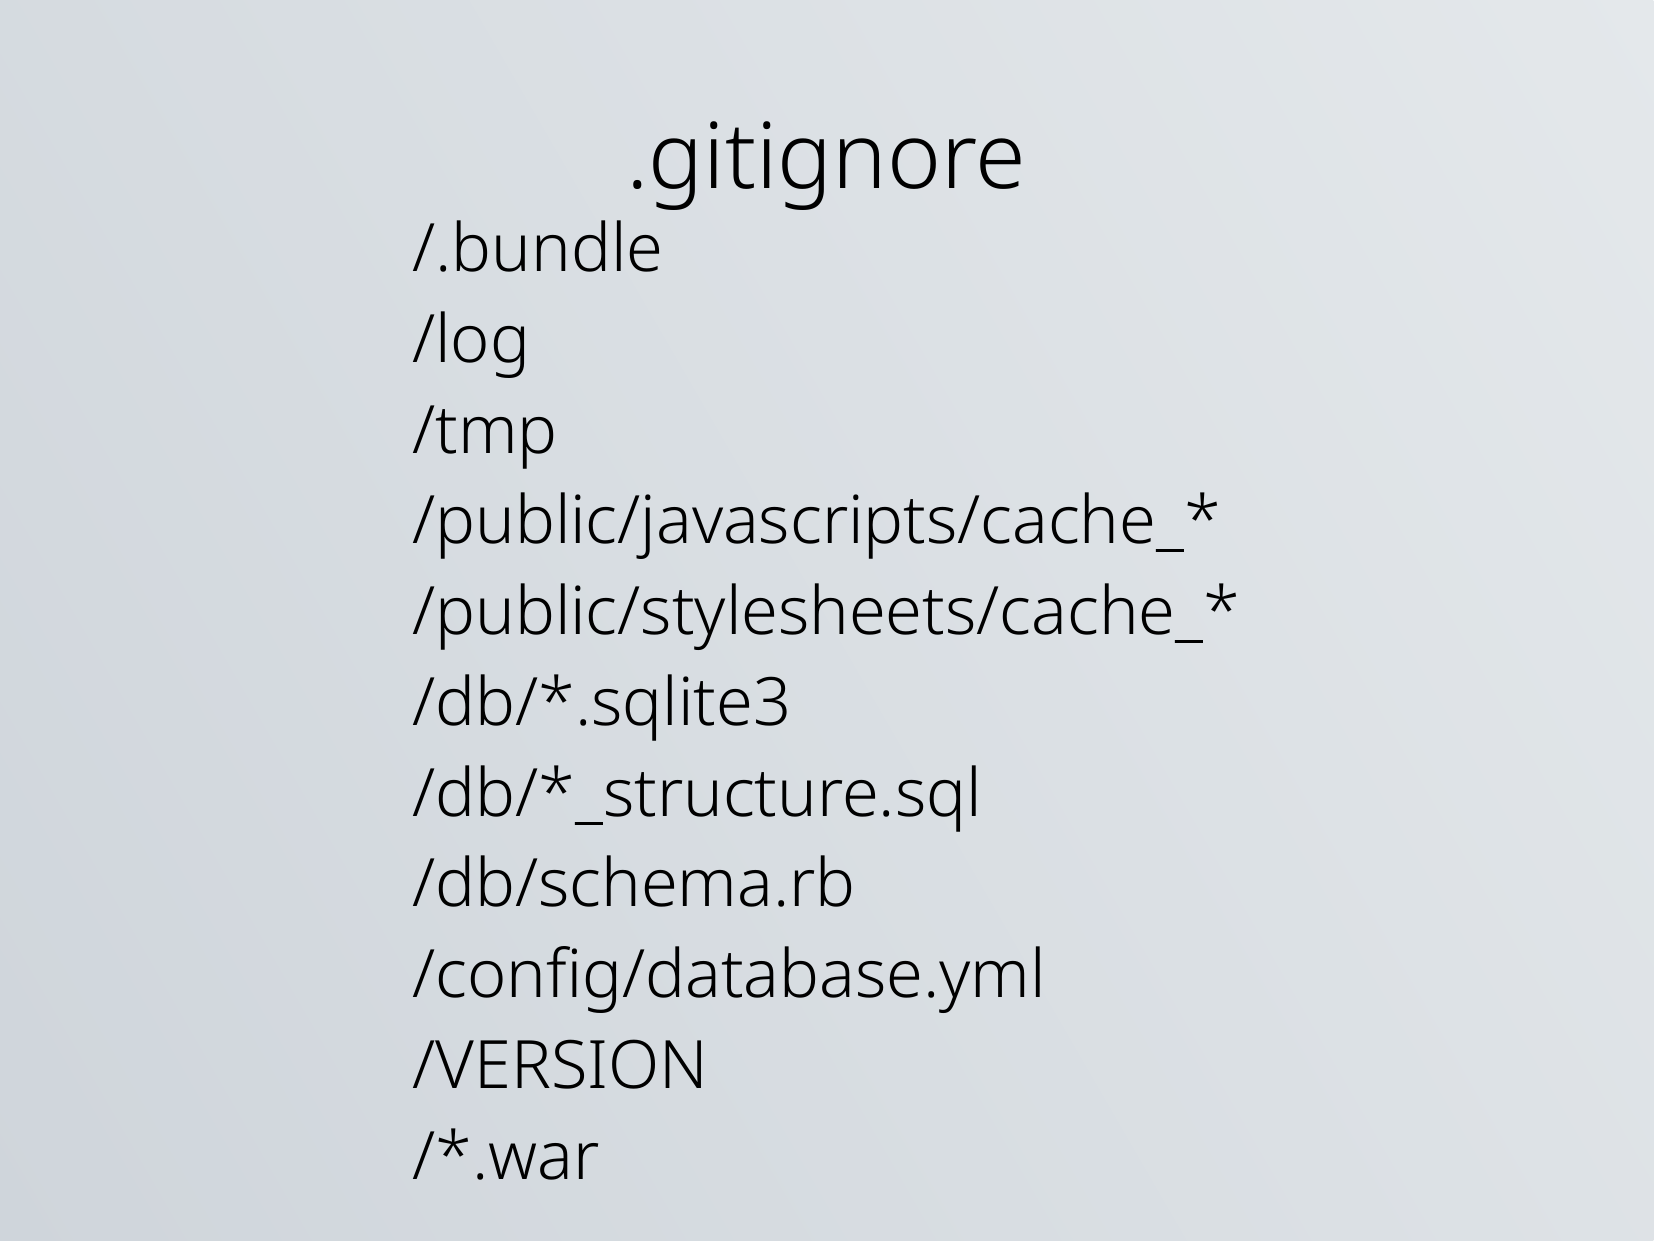

# .gitignore
/.bundle
/log
/tmp
/public/javascripts/cache_*
/public/stylesheets/cache_*
/db/*.sqlite3
/db/*_structure.sql
/db/schema.rb
/config/database.yml
/VERSION
/*.war